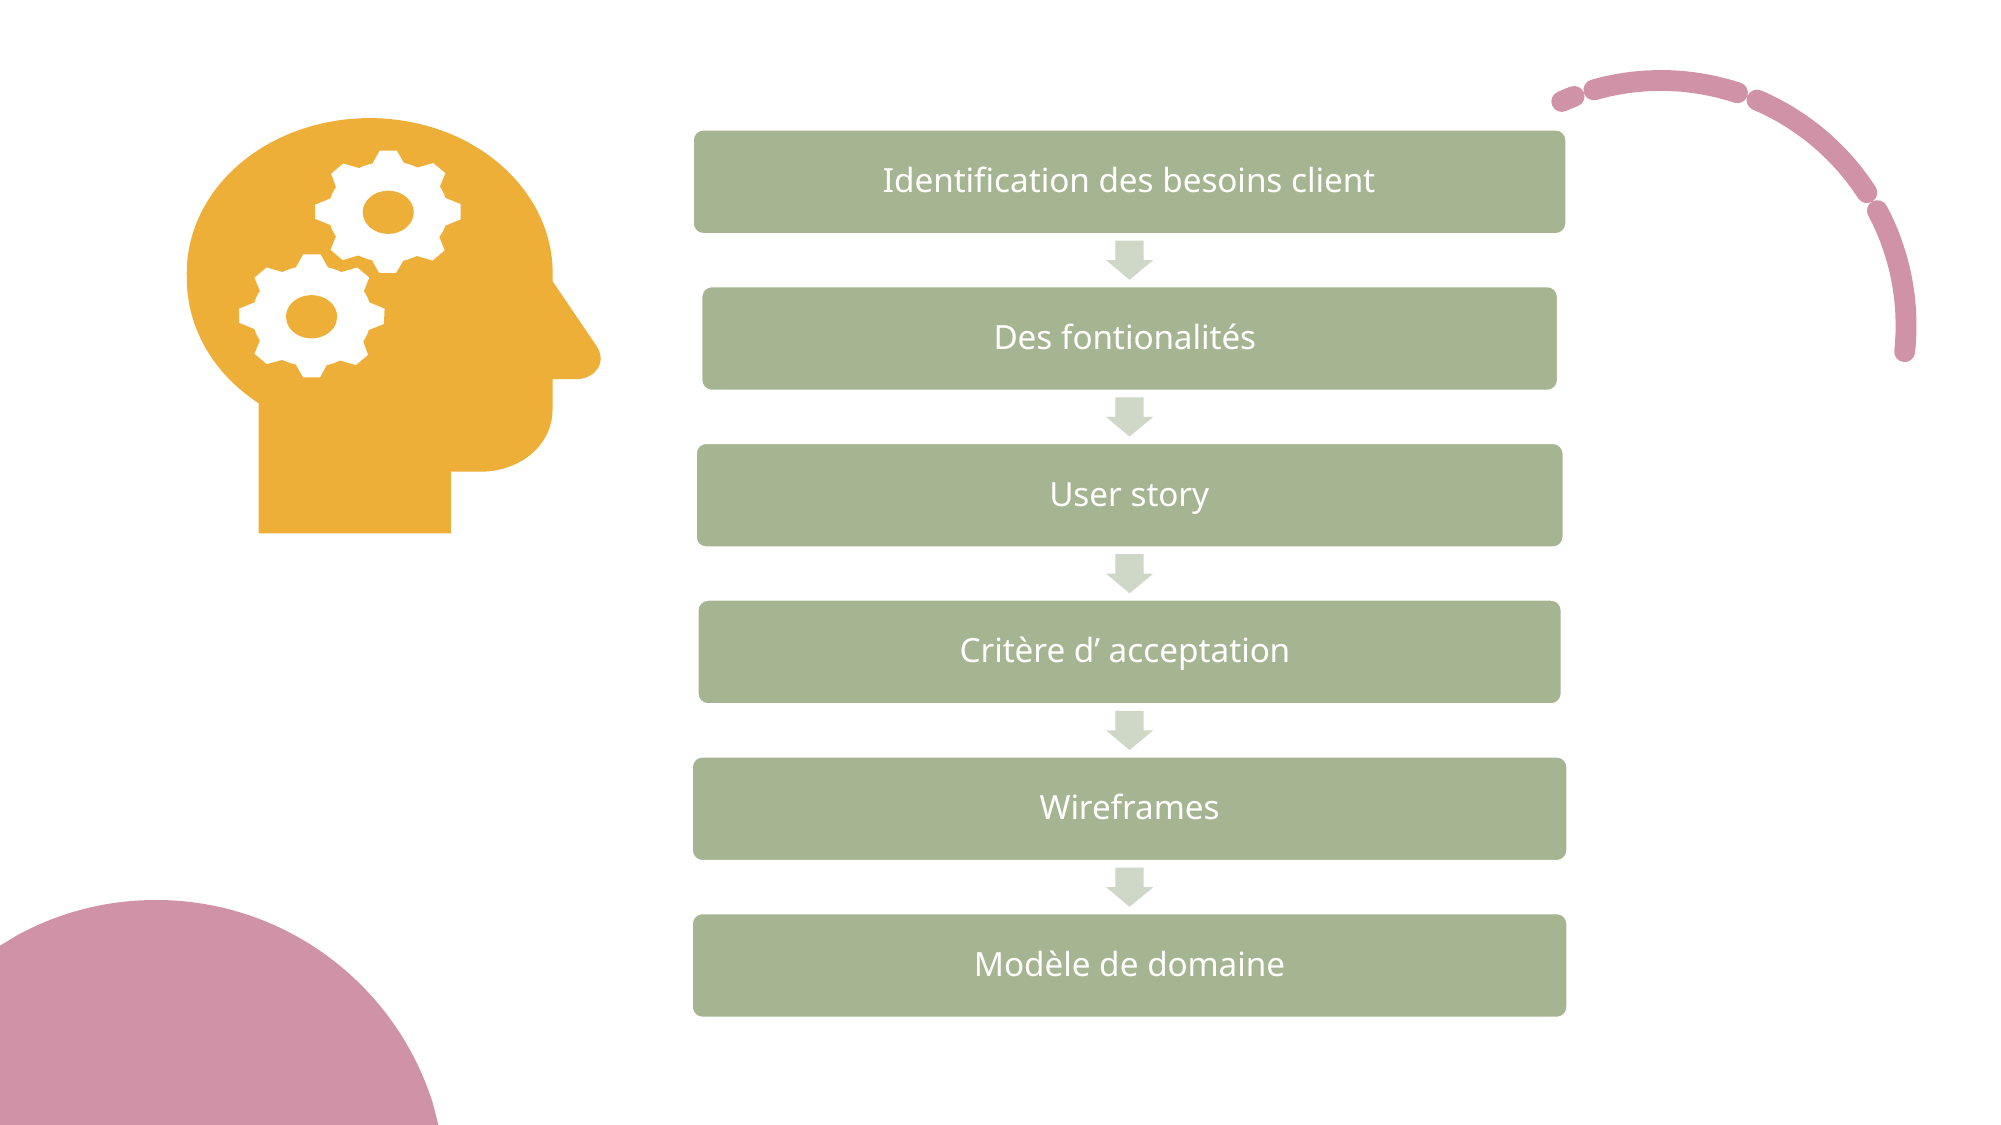

Identification des besoins client
Des fontionalités
User story
Critère d’ acceptation
Wireframes
Modèle de domaine